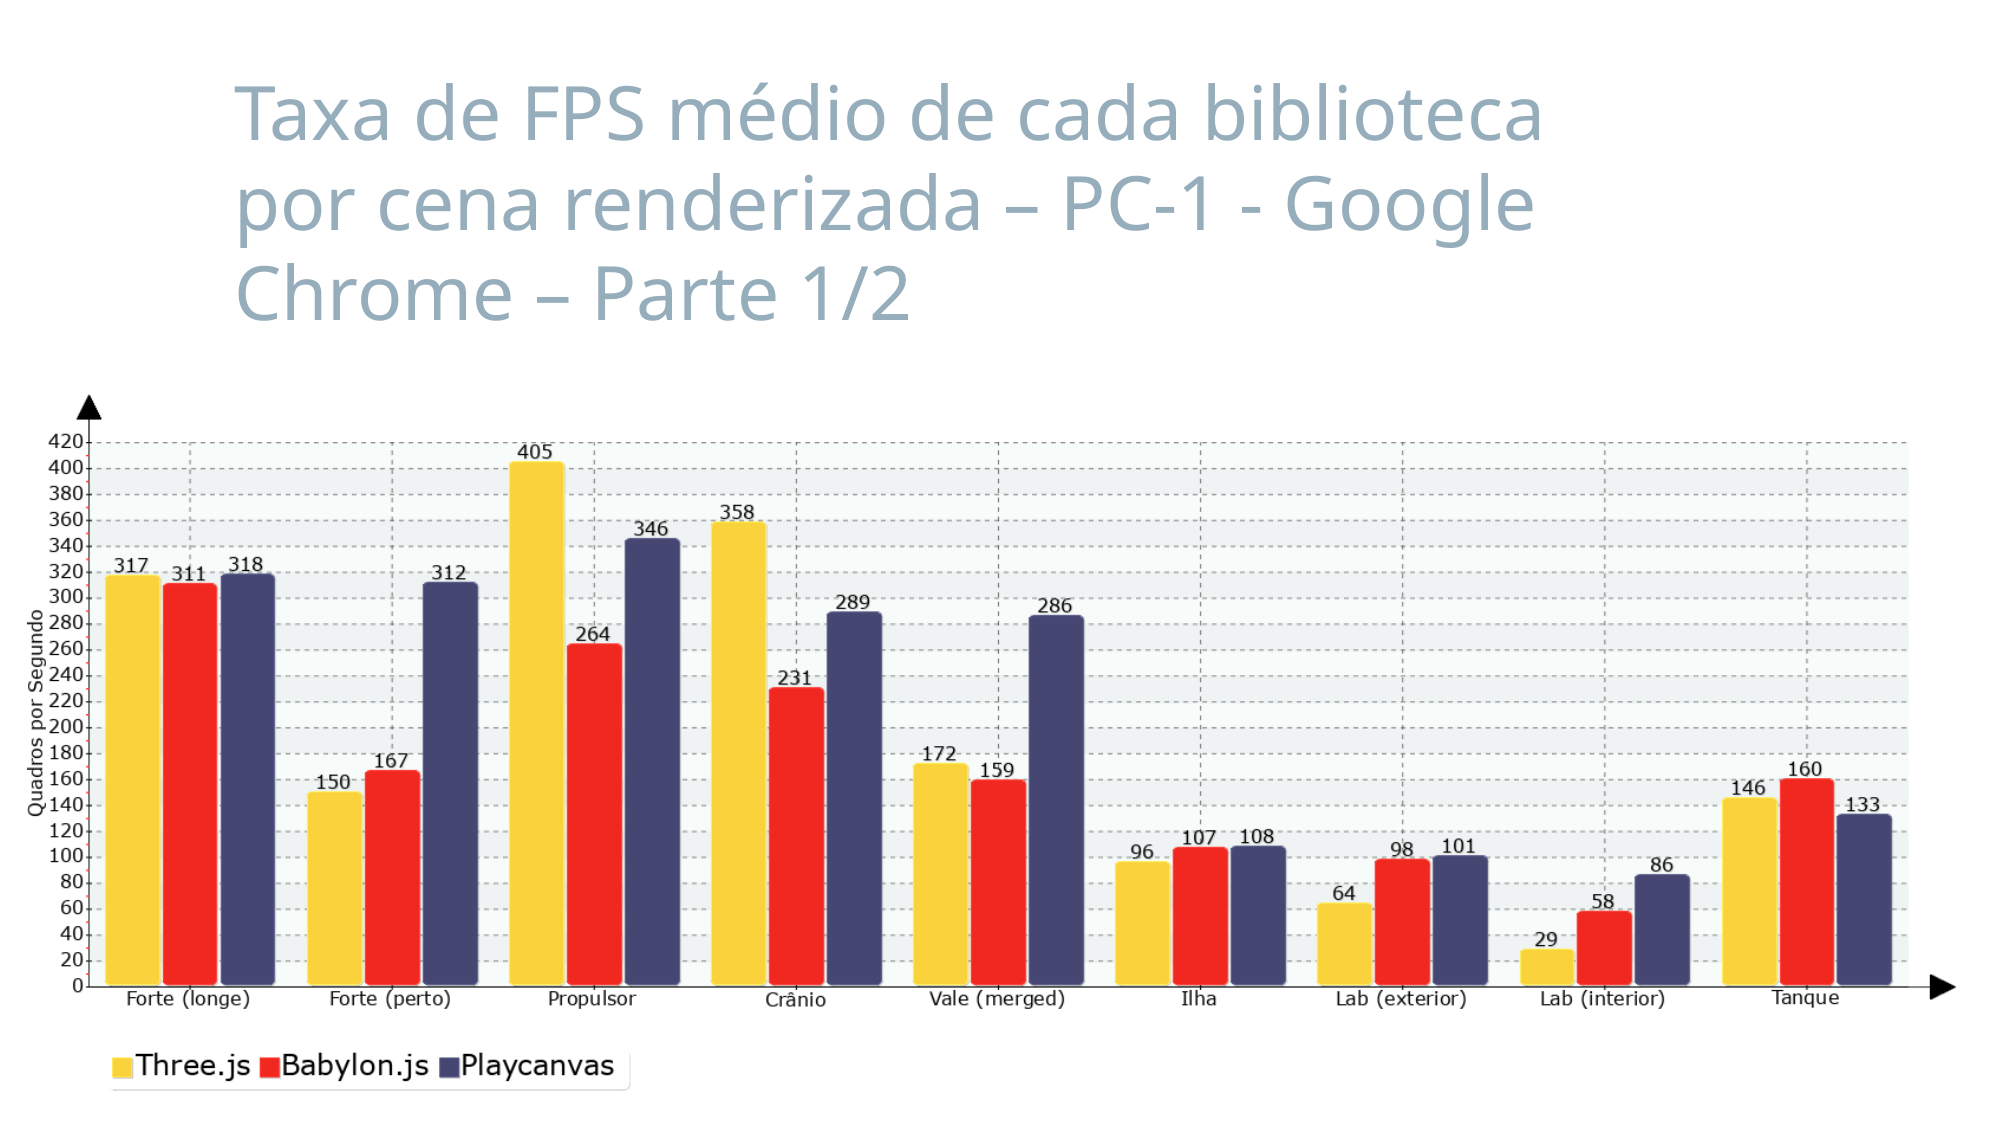

# Taxa de FPS médio de cada biblioteca por cena renderizada – PC-1 - Google Chrome – Parte 1/2